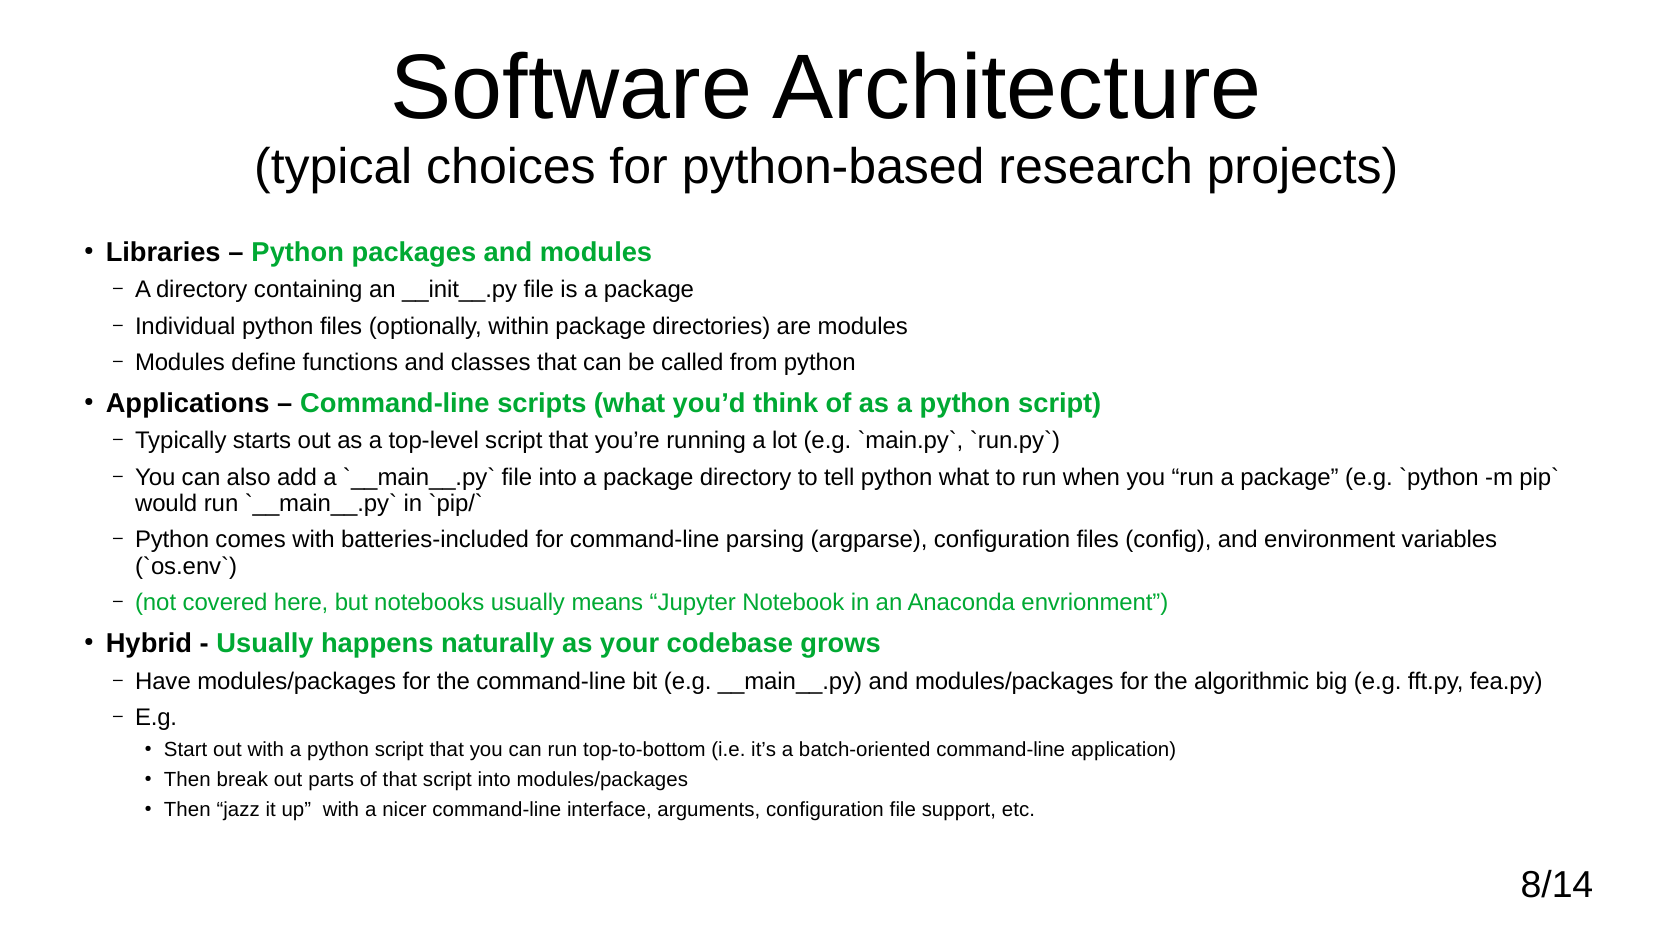

# Software Architecture (typical choices for python-based research projects)
Libraries – Python packages and modules
A directory containing an __init__.py file is a package
Individual python files (optionally, within package directories) are modules
Modules define functions and classes that can be called from python
Applications – Command-line scripts (what you’d think of as a python script)
Typically starts out as a top-level script that you’re running a lot (e.g. `main.py`, `run.py`)
You can also add a `__main__.py` file into a package directory to tell python what to run when you “run a package” (e.g. `python -m pip` would run `__main__.py` in `pip/`
Python comes with batteries-included for command-line parsing (argparse), configuration files (config), and environment variables (`os.env`)
(not covered here, but notebooks usually means “Jupyter Notebook in an Anaconda envrionment”)
Hybrid - Usually happens naturally as your codebase grows
Have modules/packages for the command-line bit (e.g. __main__.py) and modules/packages for the algorithmic big (e.g. fft.py, fea.py)
E.g.
Start out with a python script that you can run top-to-bottom (i.e. it’s a batch-oriented command-line application)
Then break out parts of that script into modules/packages
Then “jazz it up” with a nicer command-line interface, arguments, configuration file support, etc.